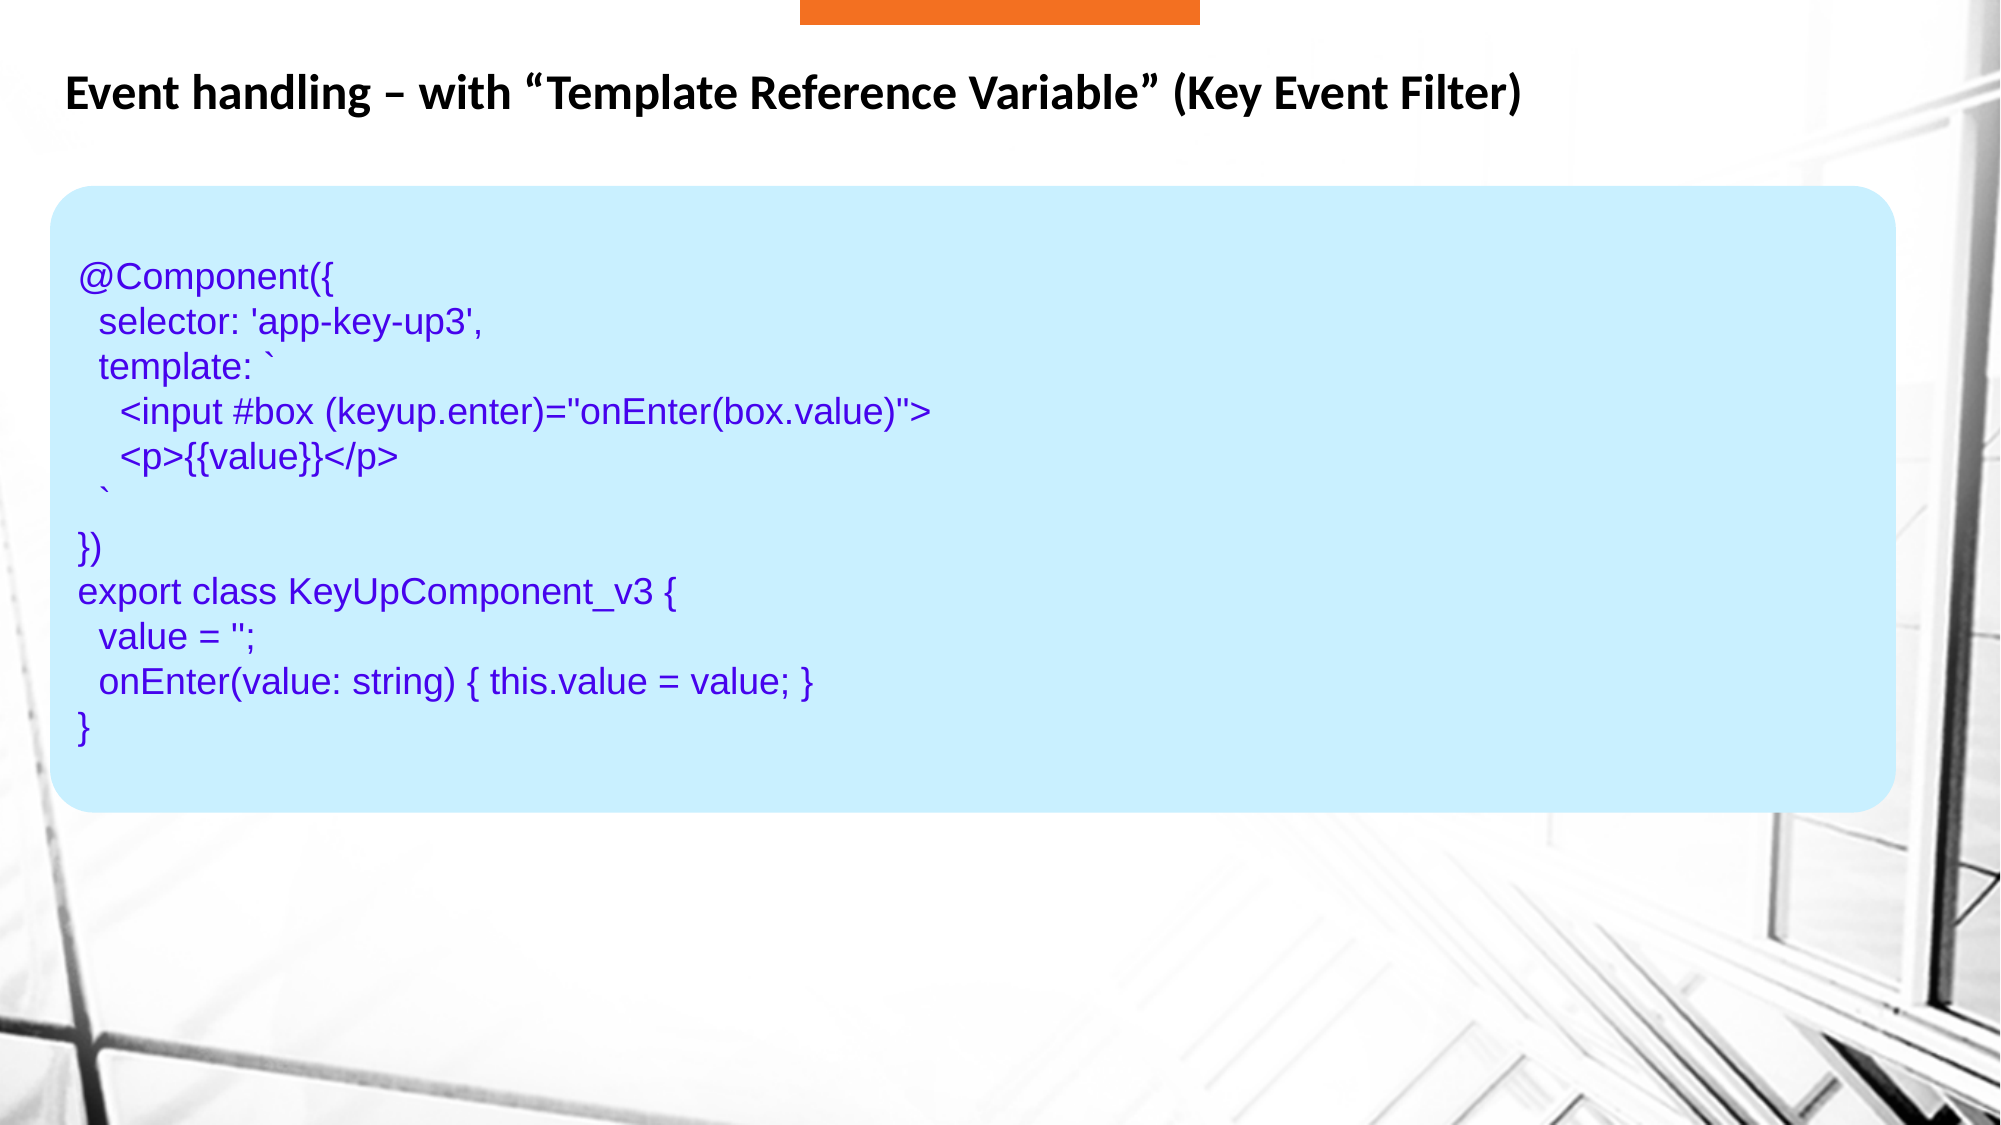

# Event handling – with “Template Reference Variable” (Key Event Filter)
@Component({
 selector: 'app-key-up3',
 template: `
 <input #box (keyup.enter)="onEnter(box.value)">
 <p>{{value}}</p>
 `
})
export class KeyUpComponent_v3 {
 value = '';
 onEnter(value: string) { this.value = value; }
}